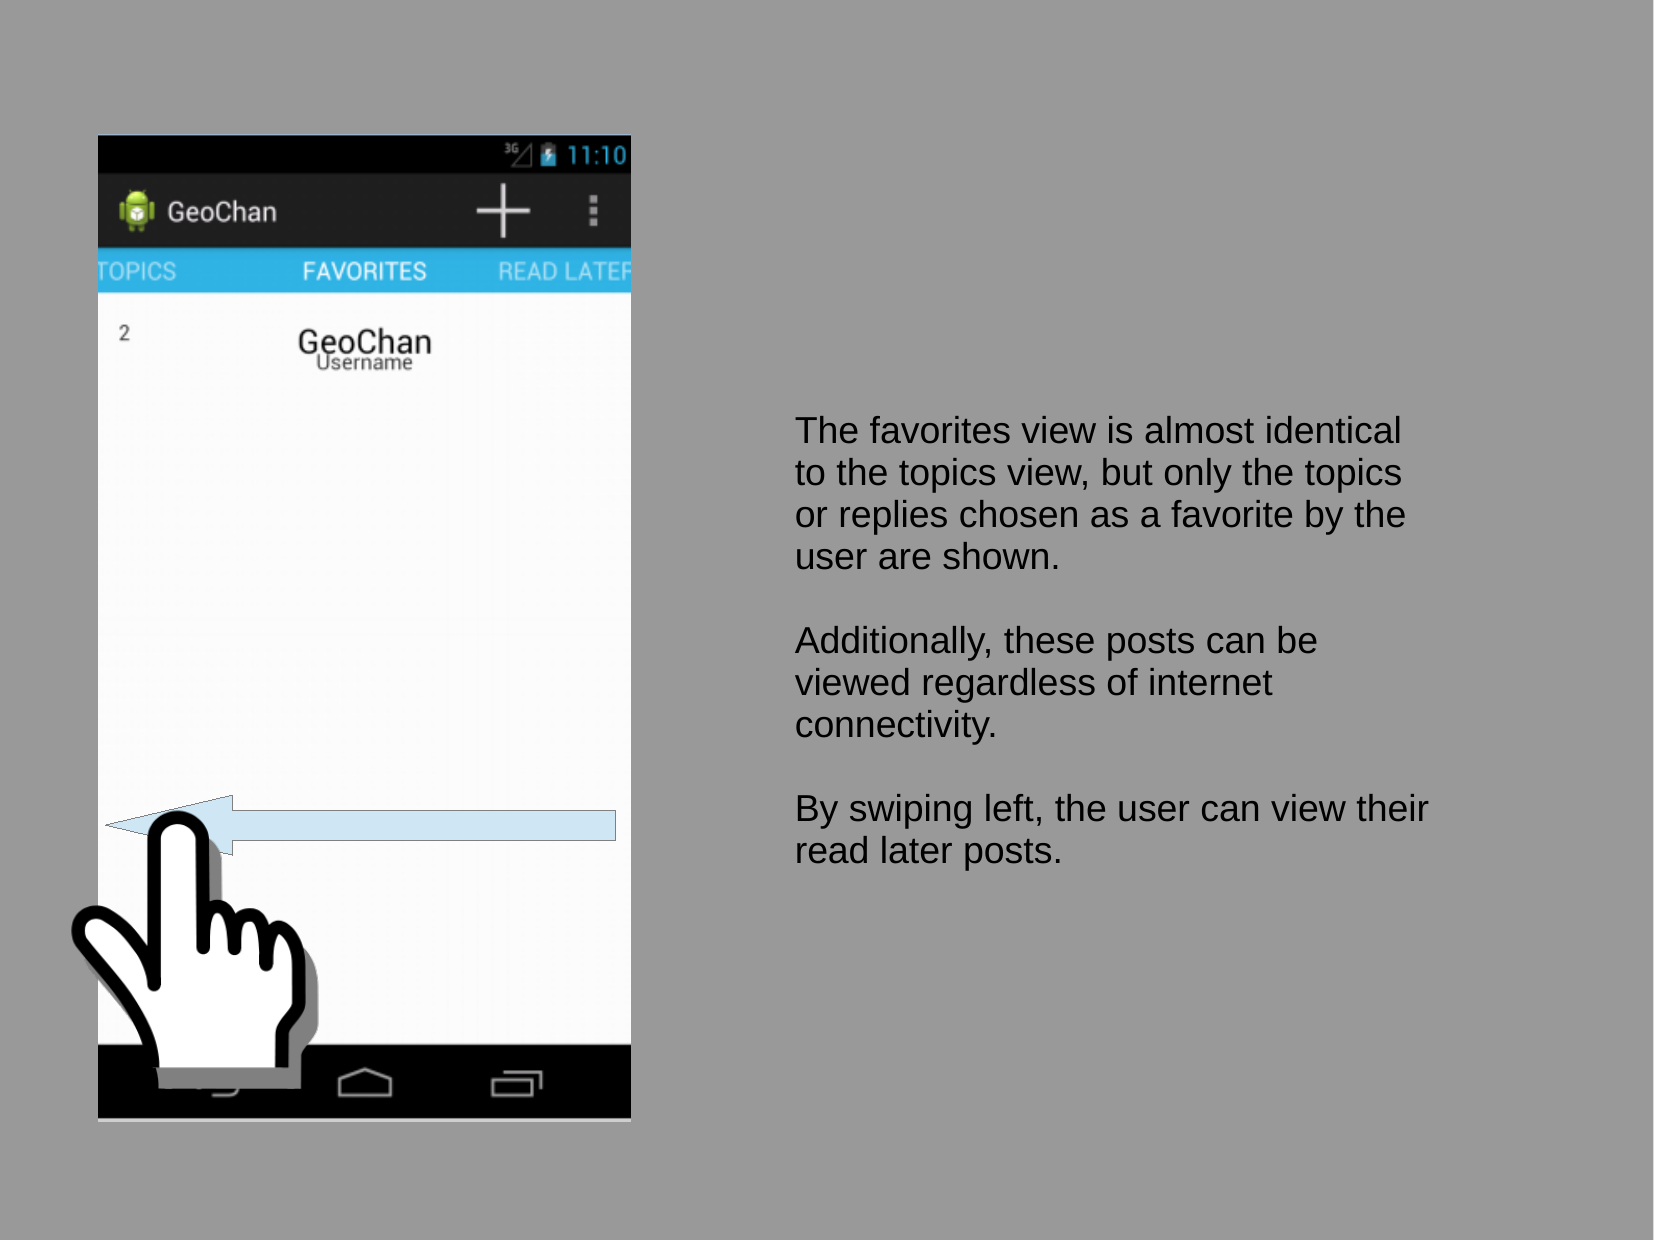

The favorites view is almost identical to the topics view, but only the topics or replies chosen as a favorite by the user are shown.
Additionally, these posts can be viewed regardless of internet connectivity.
By swiping left, the user can view their read later posts.